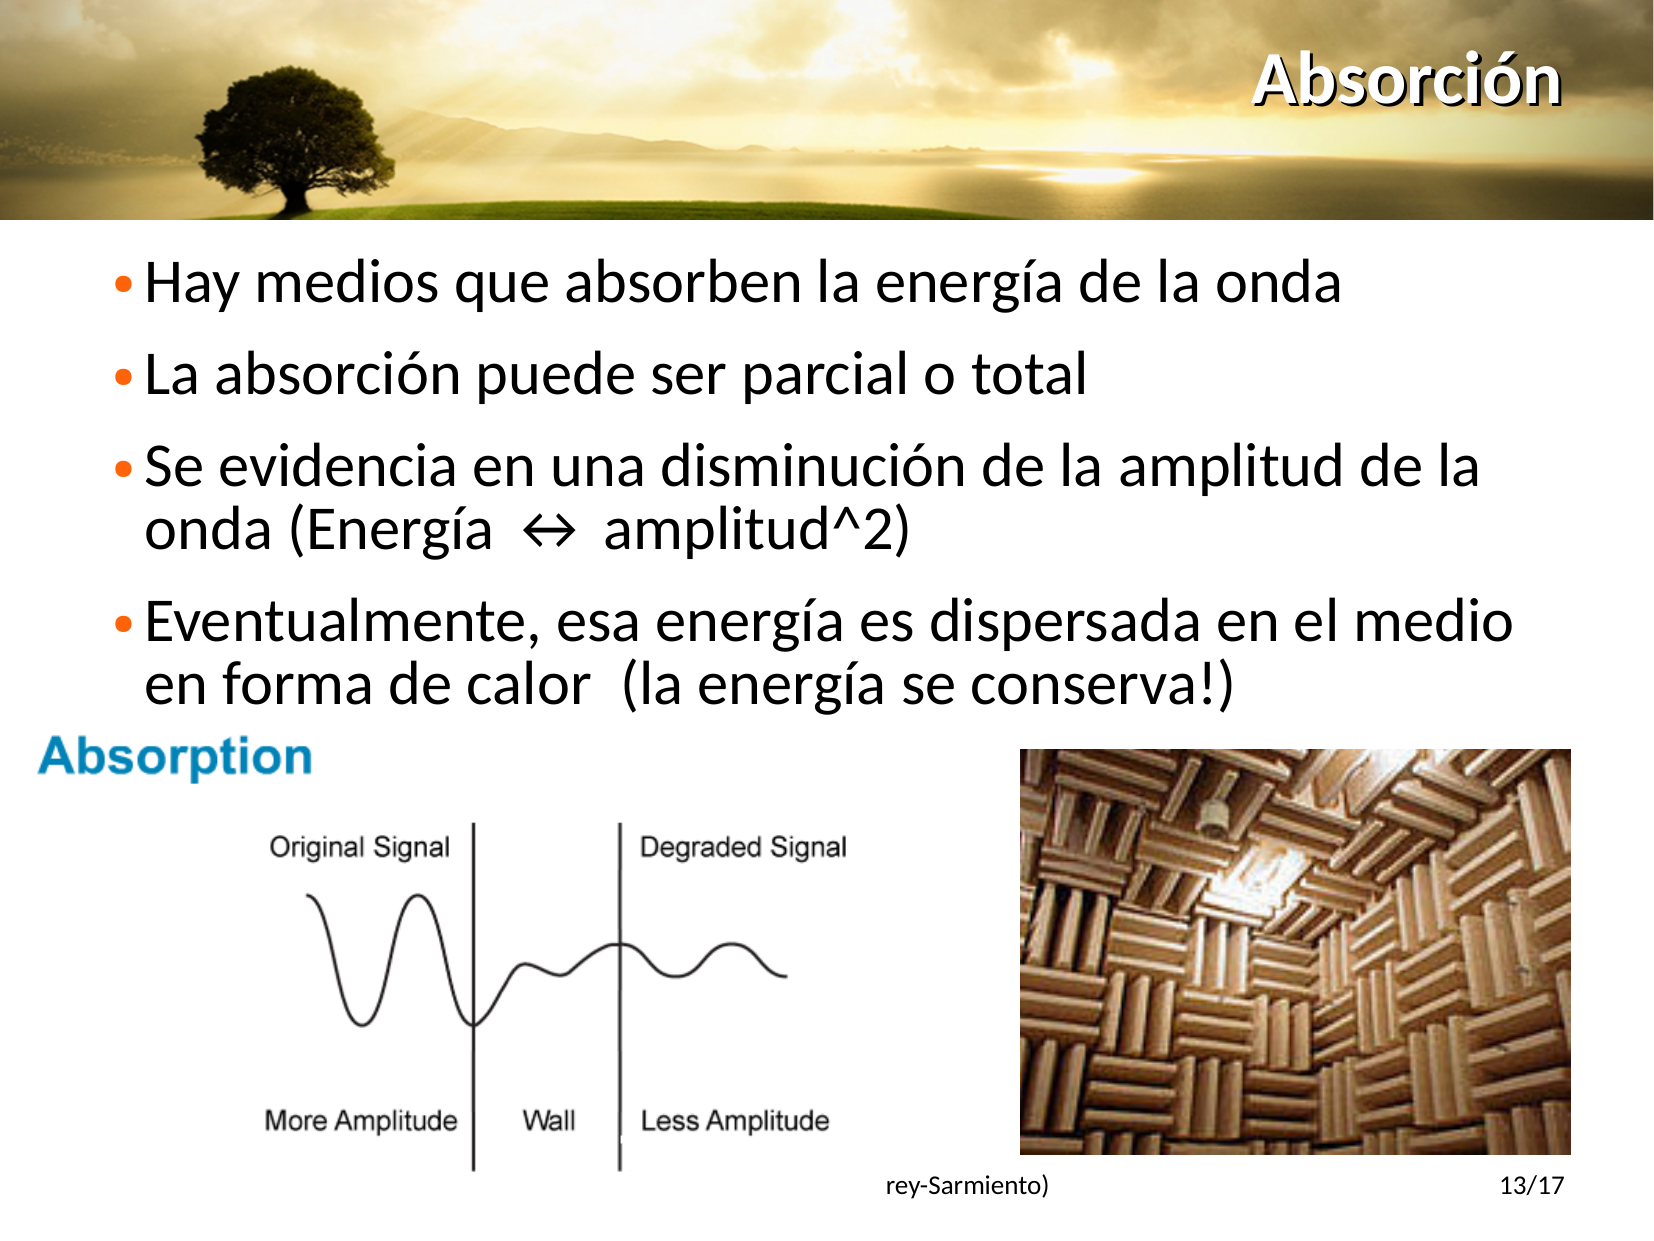

# Absorción
Hay medios que absorben la energía de la onda
La absorción puede ser parcial o total
Se evidencia en una disminución de la amplitud de la onda (Energía ↔ amplitud^2)
Eventualmente, esa energía es dispersada en el medio en forma de calor (la energía se conserva!)
23/08/2014
Introducción a la Física (Asorey-Sarmiento)
13